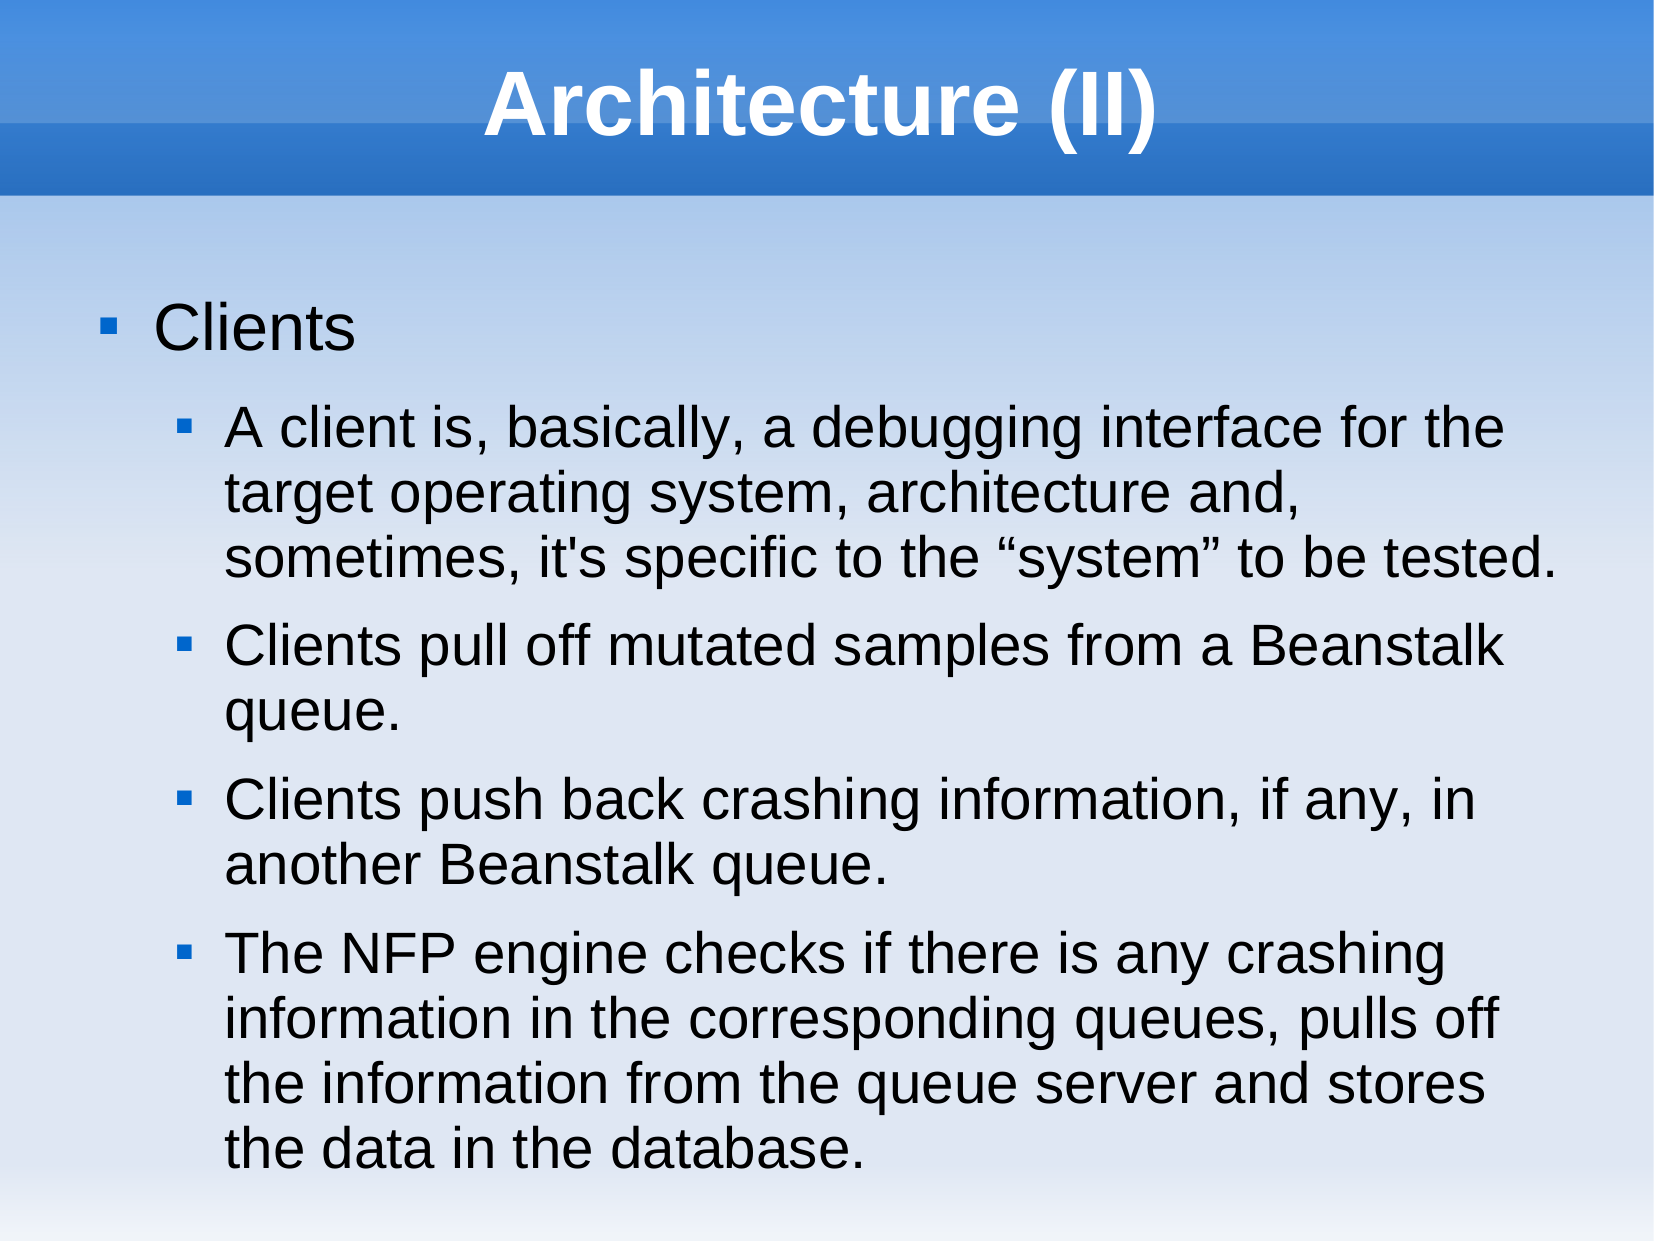

# Architecture (II)
Clients
A client is, basically, a debugging interface for the target operating system, architecture and, sometimes, it's specific to the “system” to be tested.
Clients pull off mutated samples from a Beanstalk queue.
Clients push back crashing information, if any, in another Beanstalk queue.
The NFP engine checks if there is any crashing information in the corresponding queues, pulls off the information from the queue server and stores the data in the database.